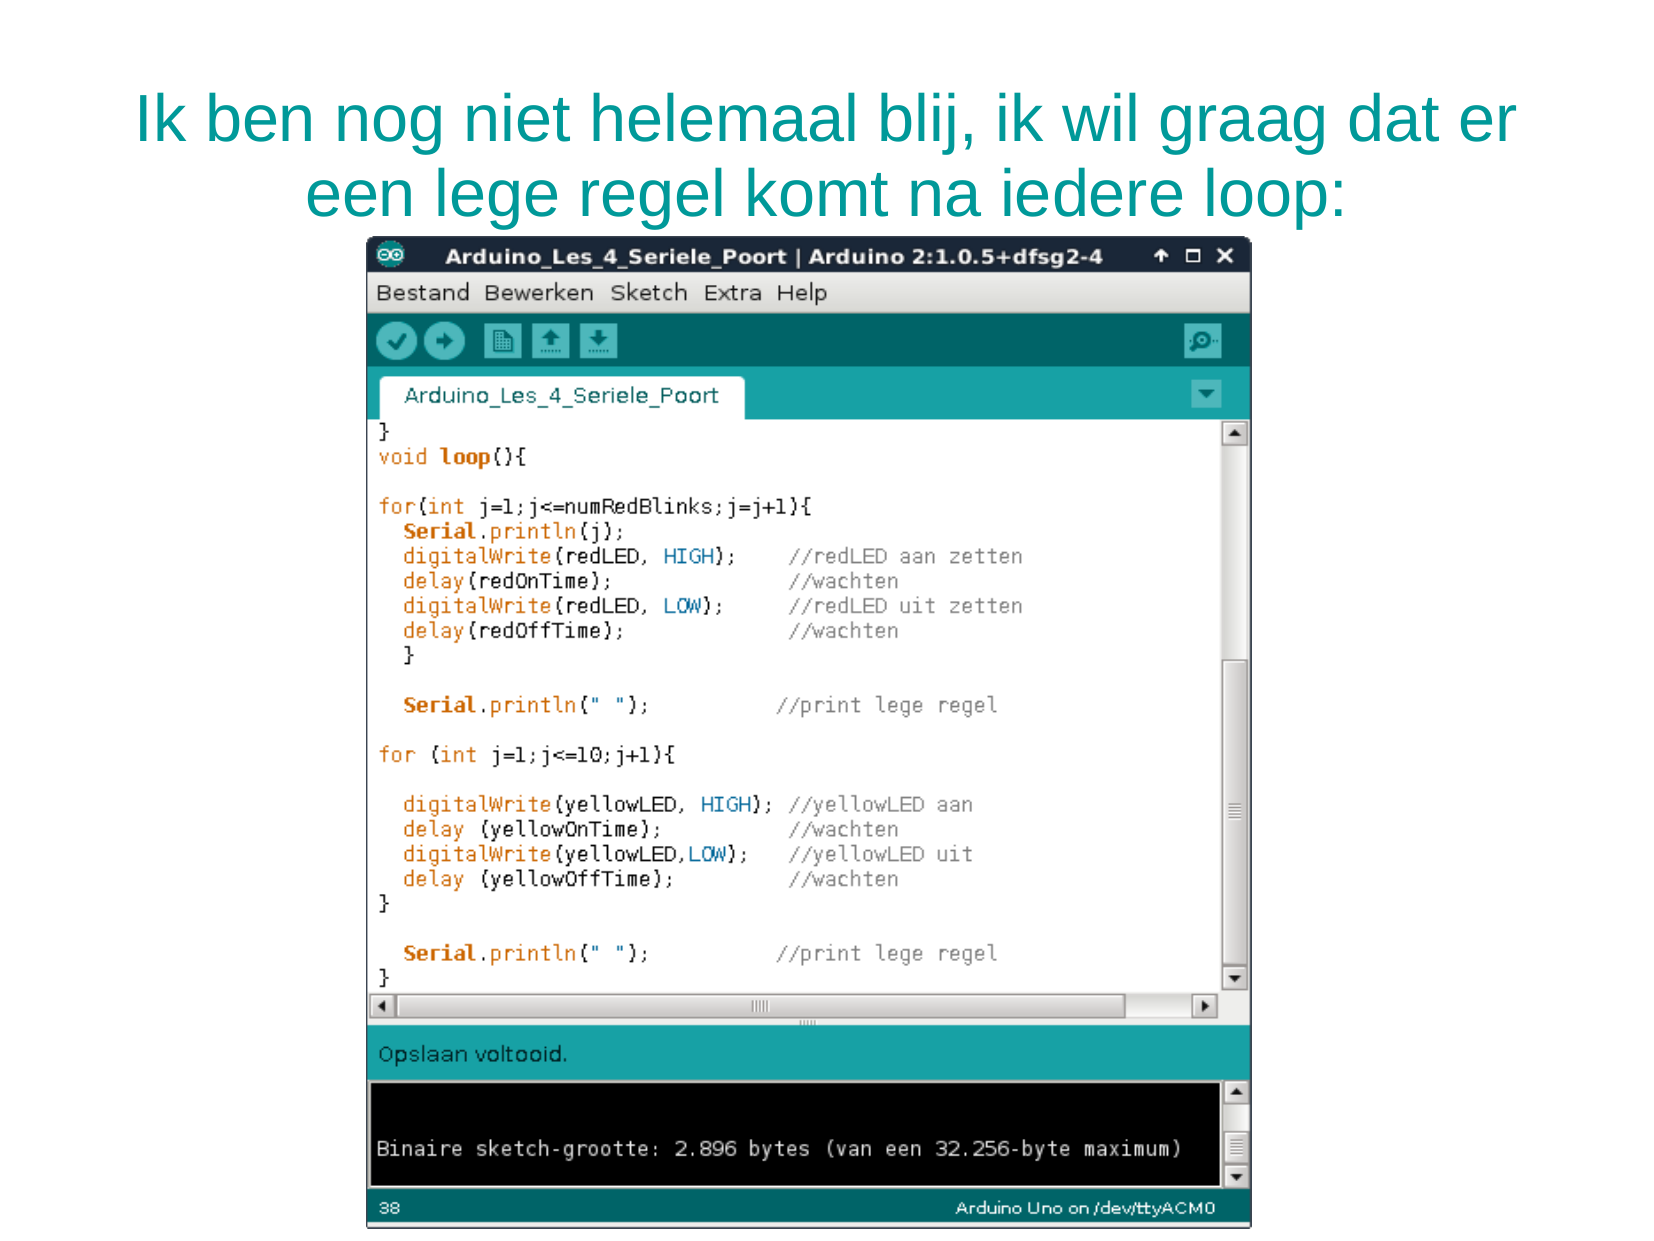

# Ik ben nog niet helemaal blij, ik wil graag dat er een lege regel komt na iedere loop: